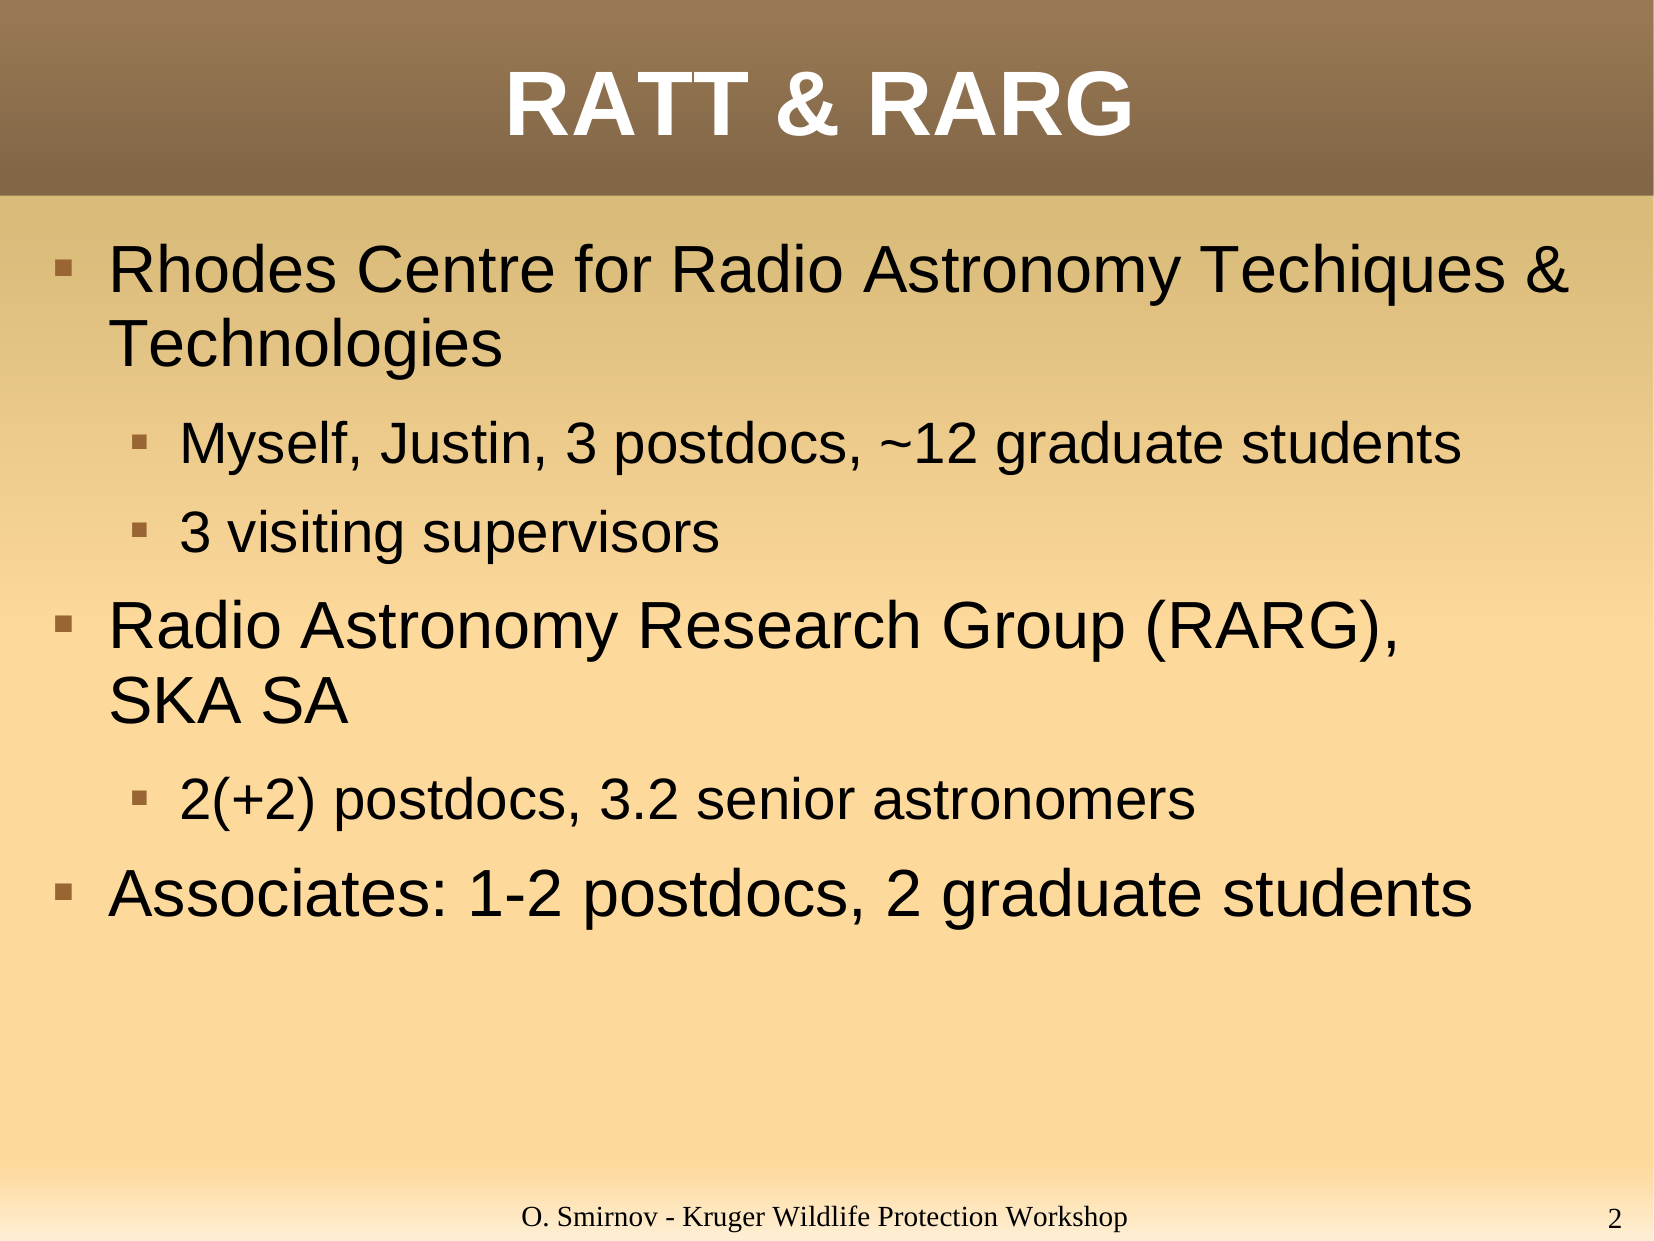

# RATT & RARG
Rhodes Centre for Radio Astronomy Techiques & Technologies
Myself, Justin, 3 postdocs, ~12 graduate students
3 visiting supervisors
Radio Astronomy Research Group (RARG),
SKA SA
2(+2) postdocs, 3.2 senior astronomers
Associates: 1-2 postdocs, 2 graduate students
O. Smirnov - Kruger Wildlife Protection Workshop
2